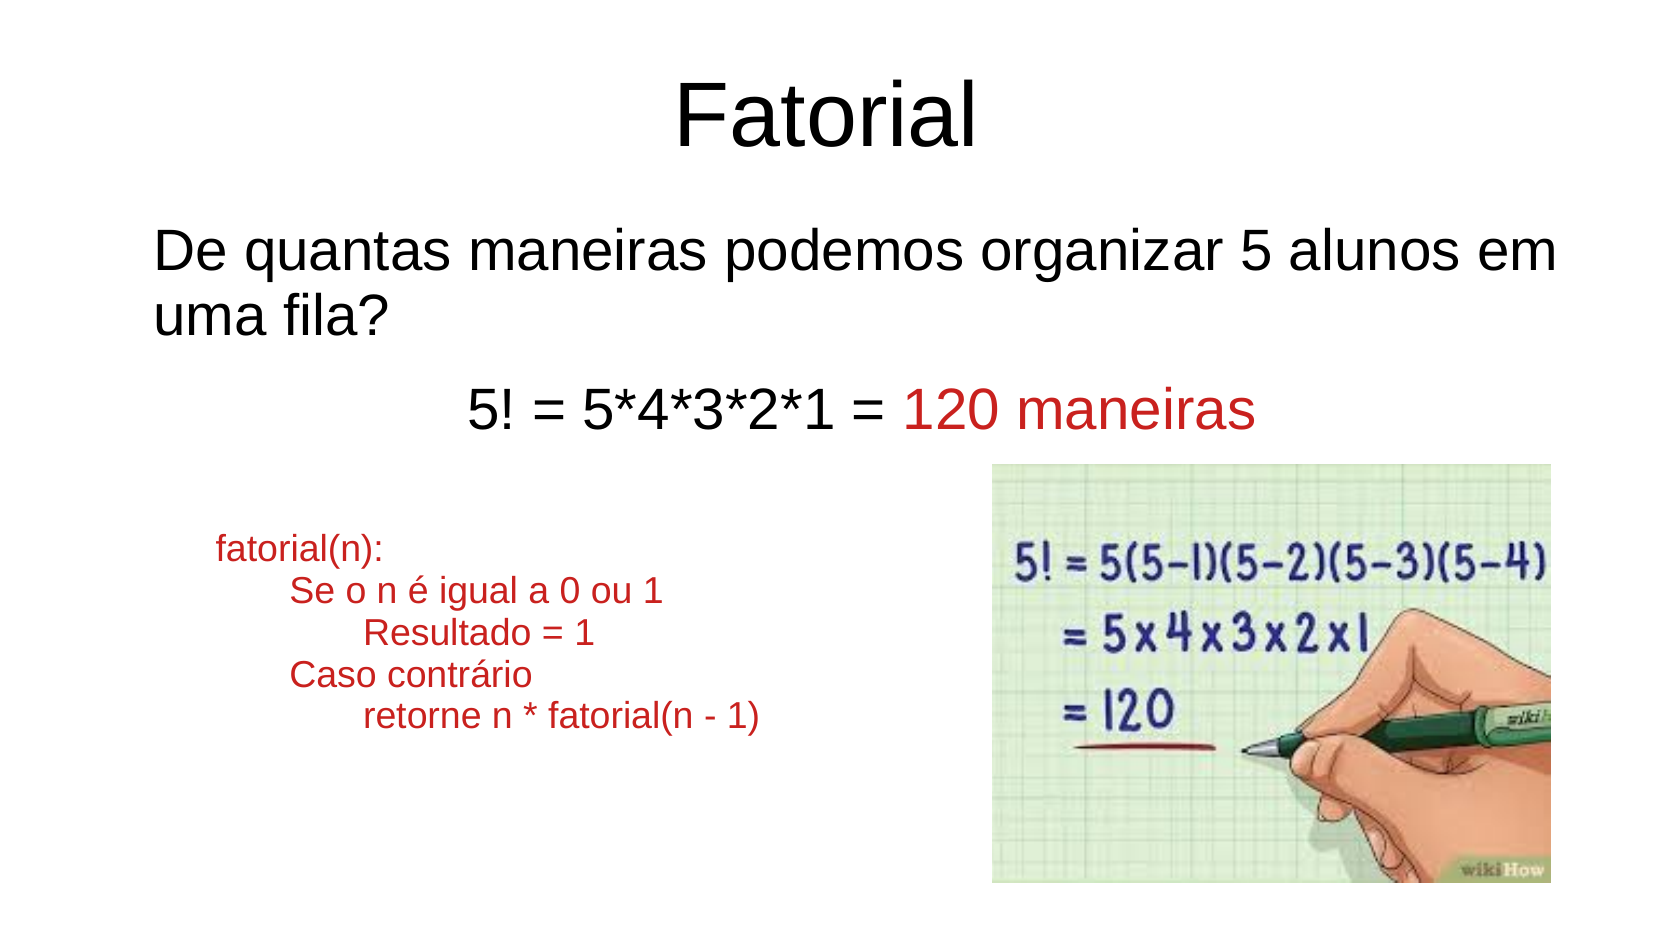

# Fatorial
De quantas maneiras podemos organizar 5 alunos em uma fila?
5! = 5*4*3*2*1 = 120 maneiras
fatorial(n):
	Se o n é igual a 0 ou 1
		Resultado = 1
	Caso contrário
		retorne n * fatorial(n - 1)